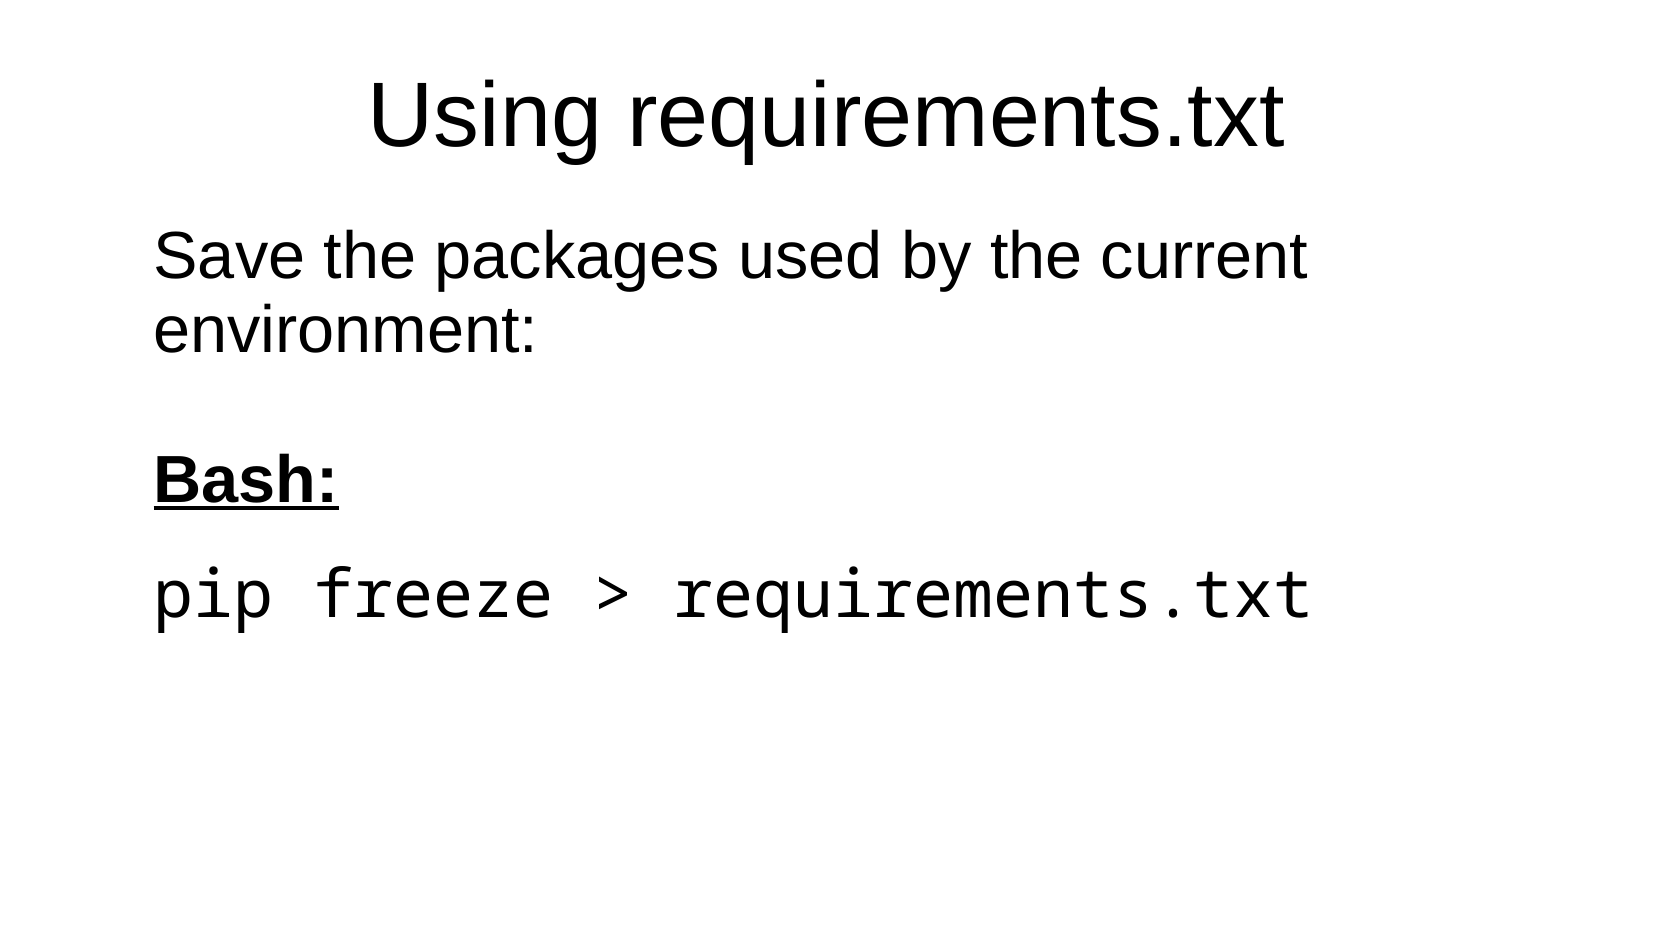

# Using requirements.txt
Save the packages used by the current environment:
Bash:
pip freeze > requirements.txt